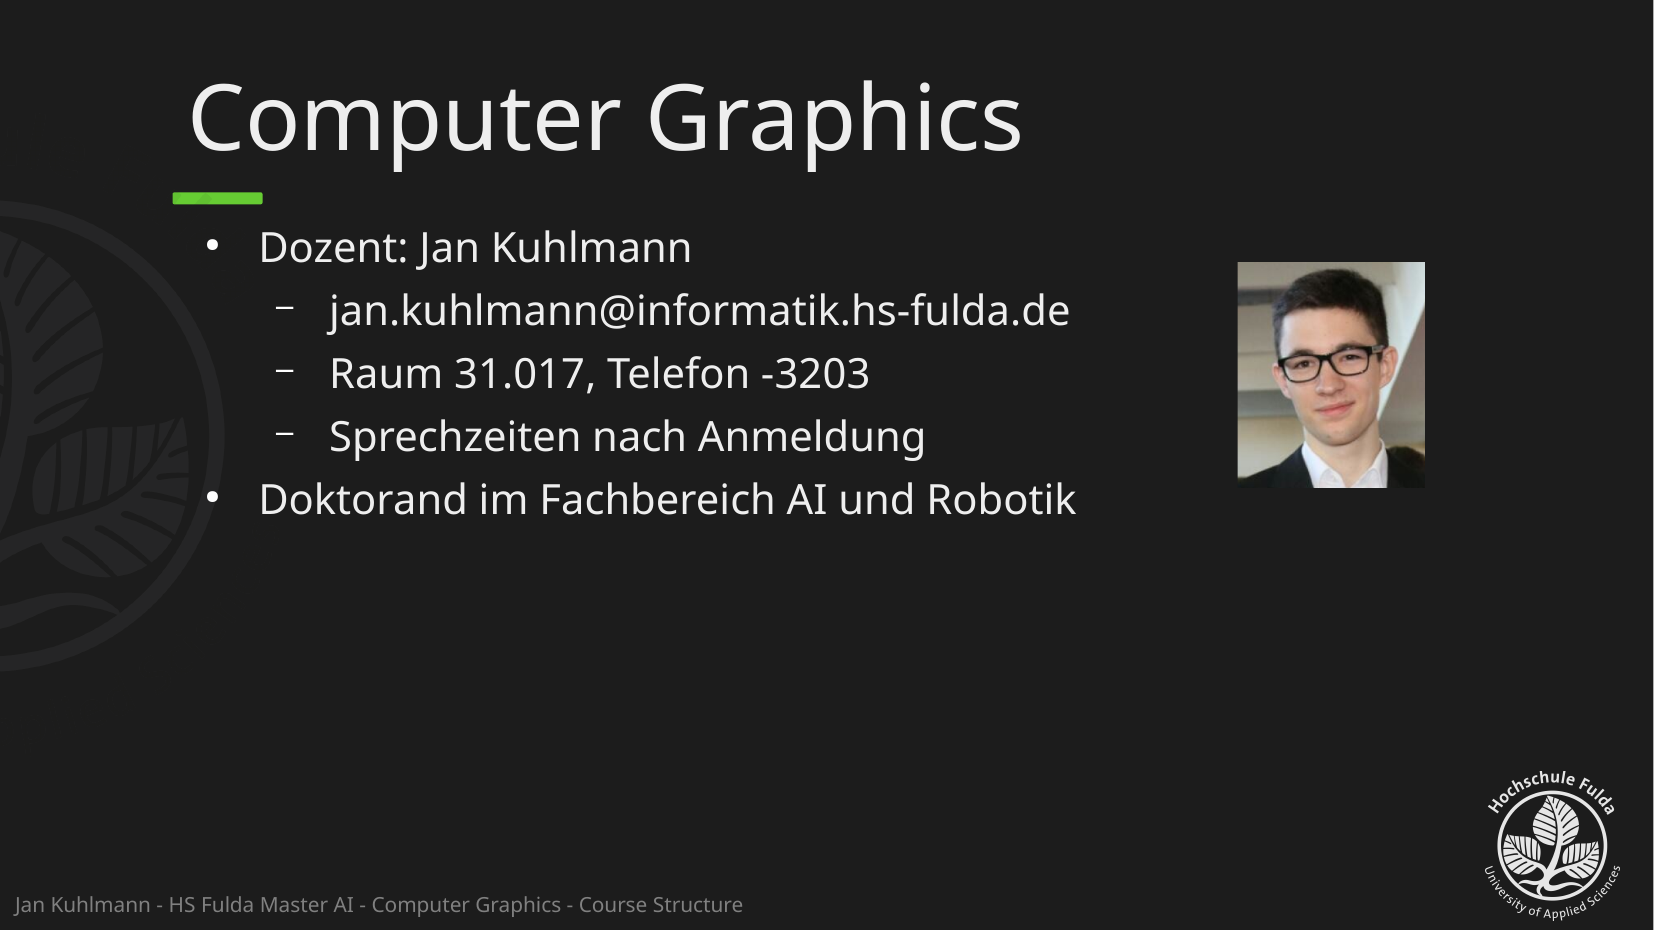

# Computer Graphics
Dozent: Jan Kuhlmann
jan.kuhlmann@informatik.hs-fulda.de
Raum 31.017, Telefon -3203
Sprechzeiten nach Anmeldung
Doktorand im Fachbereich AI und Robotik
Jan Kuhlmann - HS Fulda Master AI - Computer Graphics - Course Structure